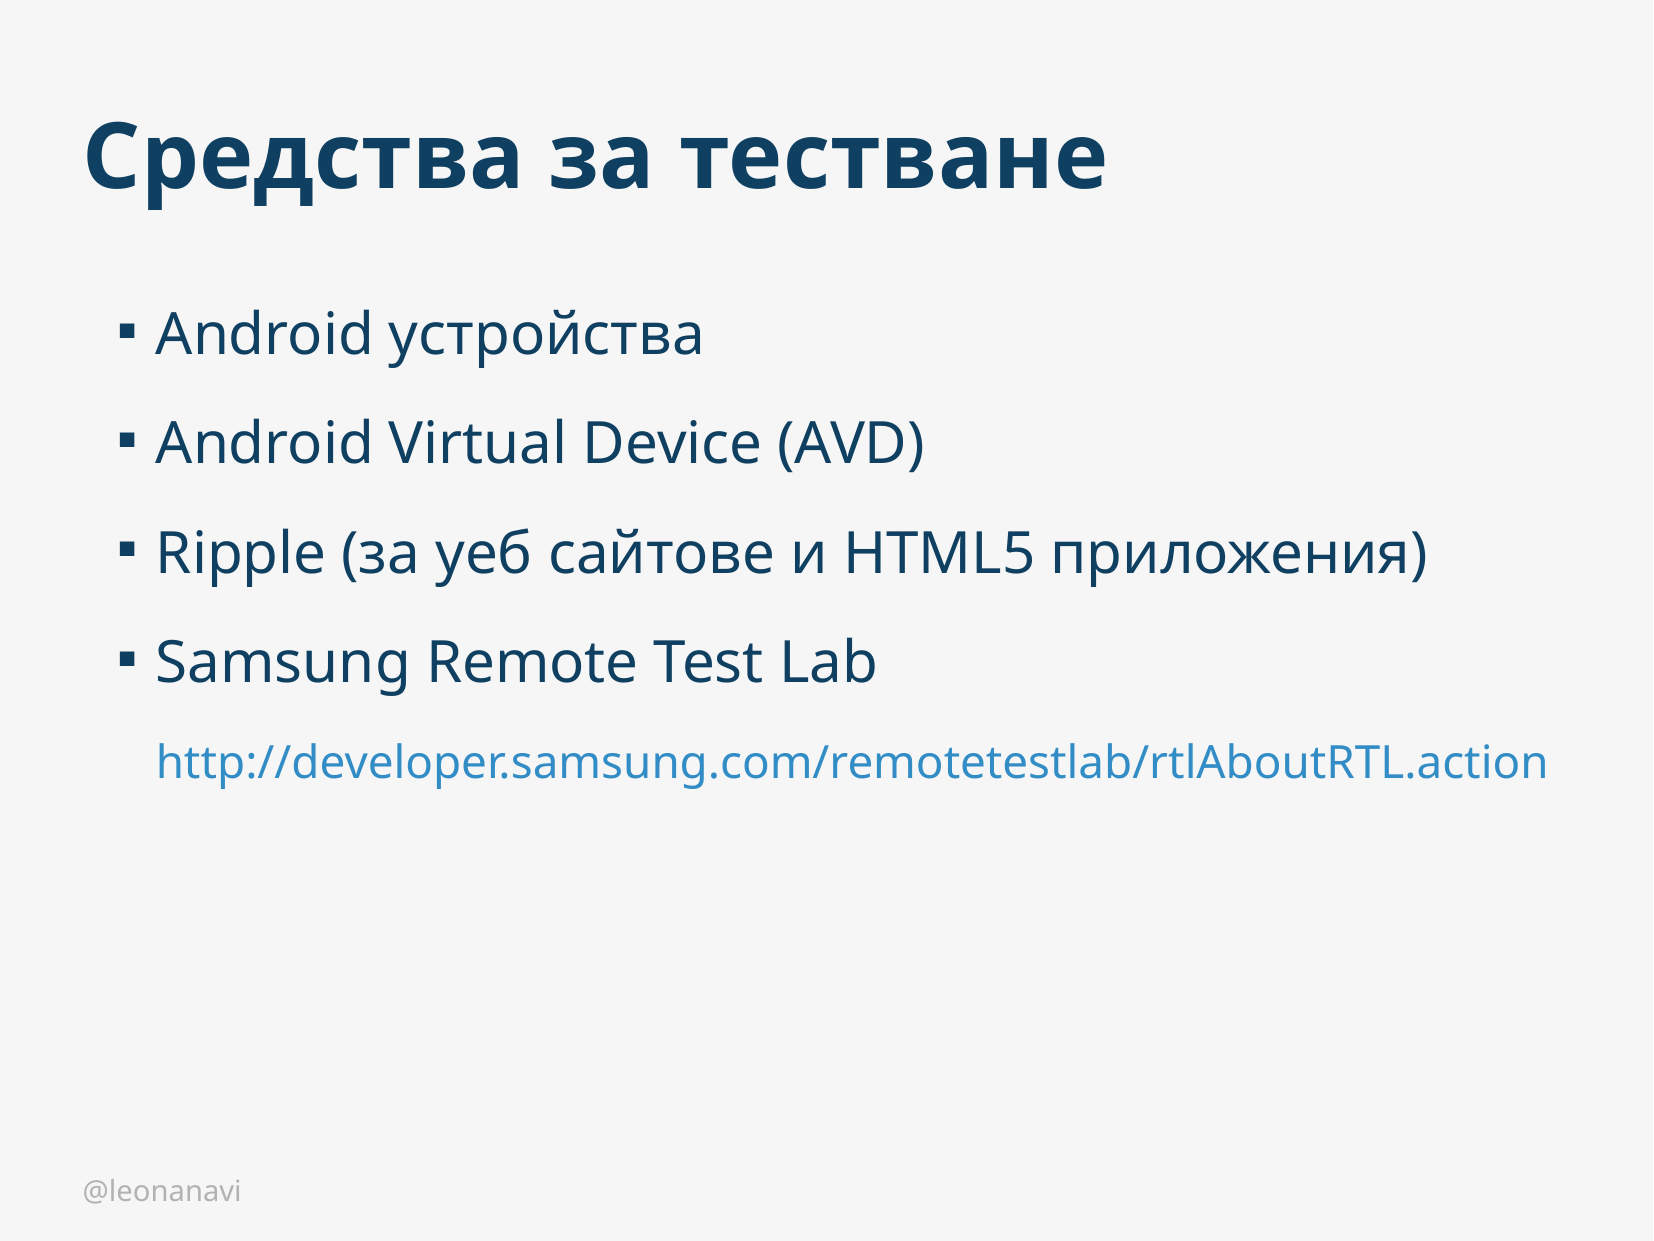

# Средства за тестване
Android устройства
Android Virtual Device (AVD)
Ripple (за уеб сайтове и HTML5 приложения)
Samsung Remote Test Lab
http://developer.samsung.com/remotetestlab/rtlAboutRTL.action